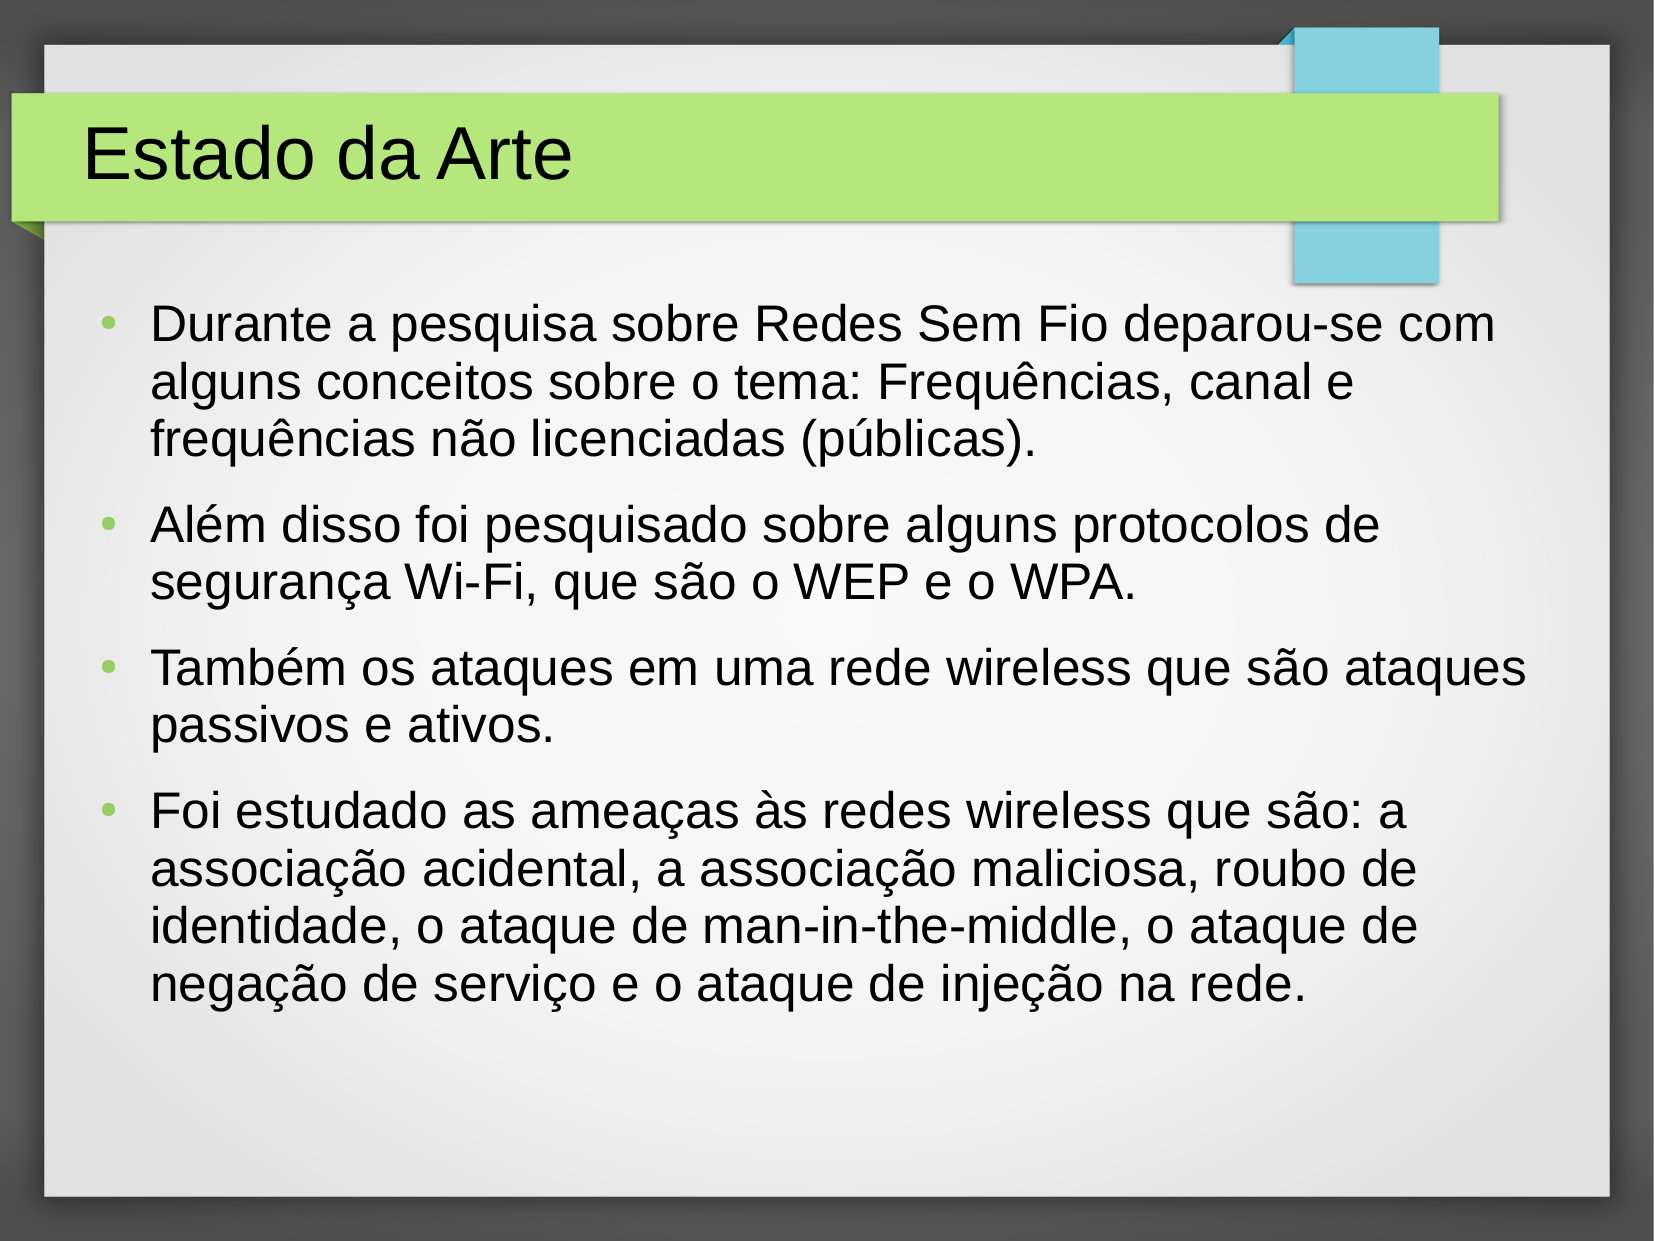

# Estado da Arte
Durante a pesquisa sobre Redes Sem Fio deparou-se com alguns conceitos sobre o tema: Frequências, canal e frequências não licenciadas (públicas).
Além disso foi pesquisado sobre alguns protocolos de segurança Wi-Fi, que são o WEP e o WPA.
Também os ataques em uma rede wireless que são ataques passivos e ativos.
Foi estudado as ameaças às redes wireless que são: a associação acidental, a associação maliciosa, roubo de identidade, o ataque de man-in-the-middle, o ataque de negação de serviço e o ataque de injeção na rede.